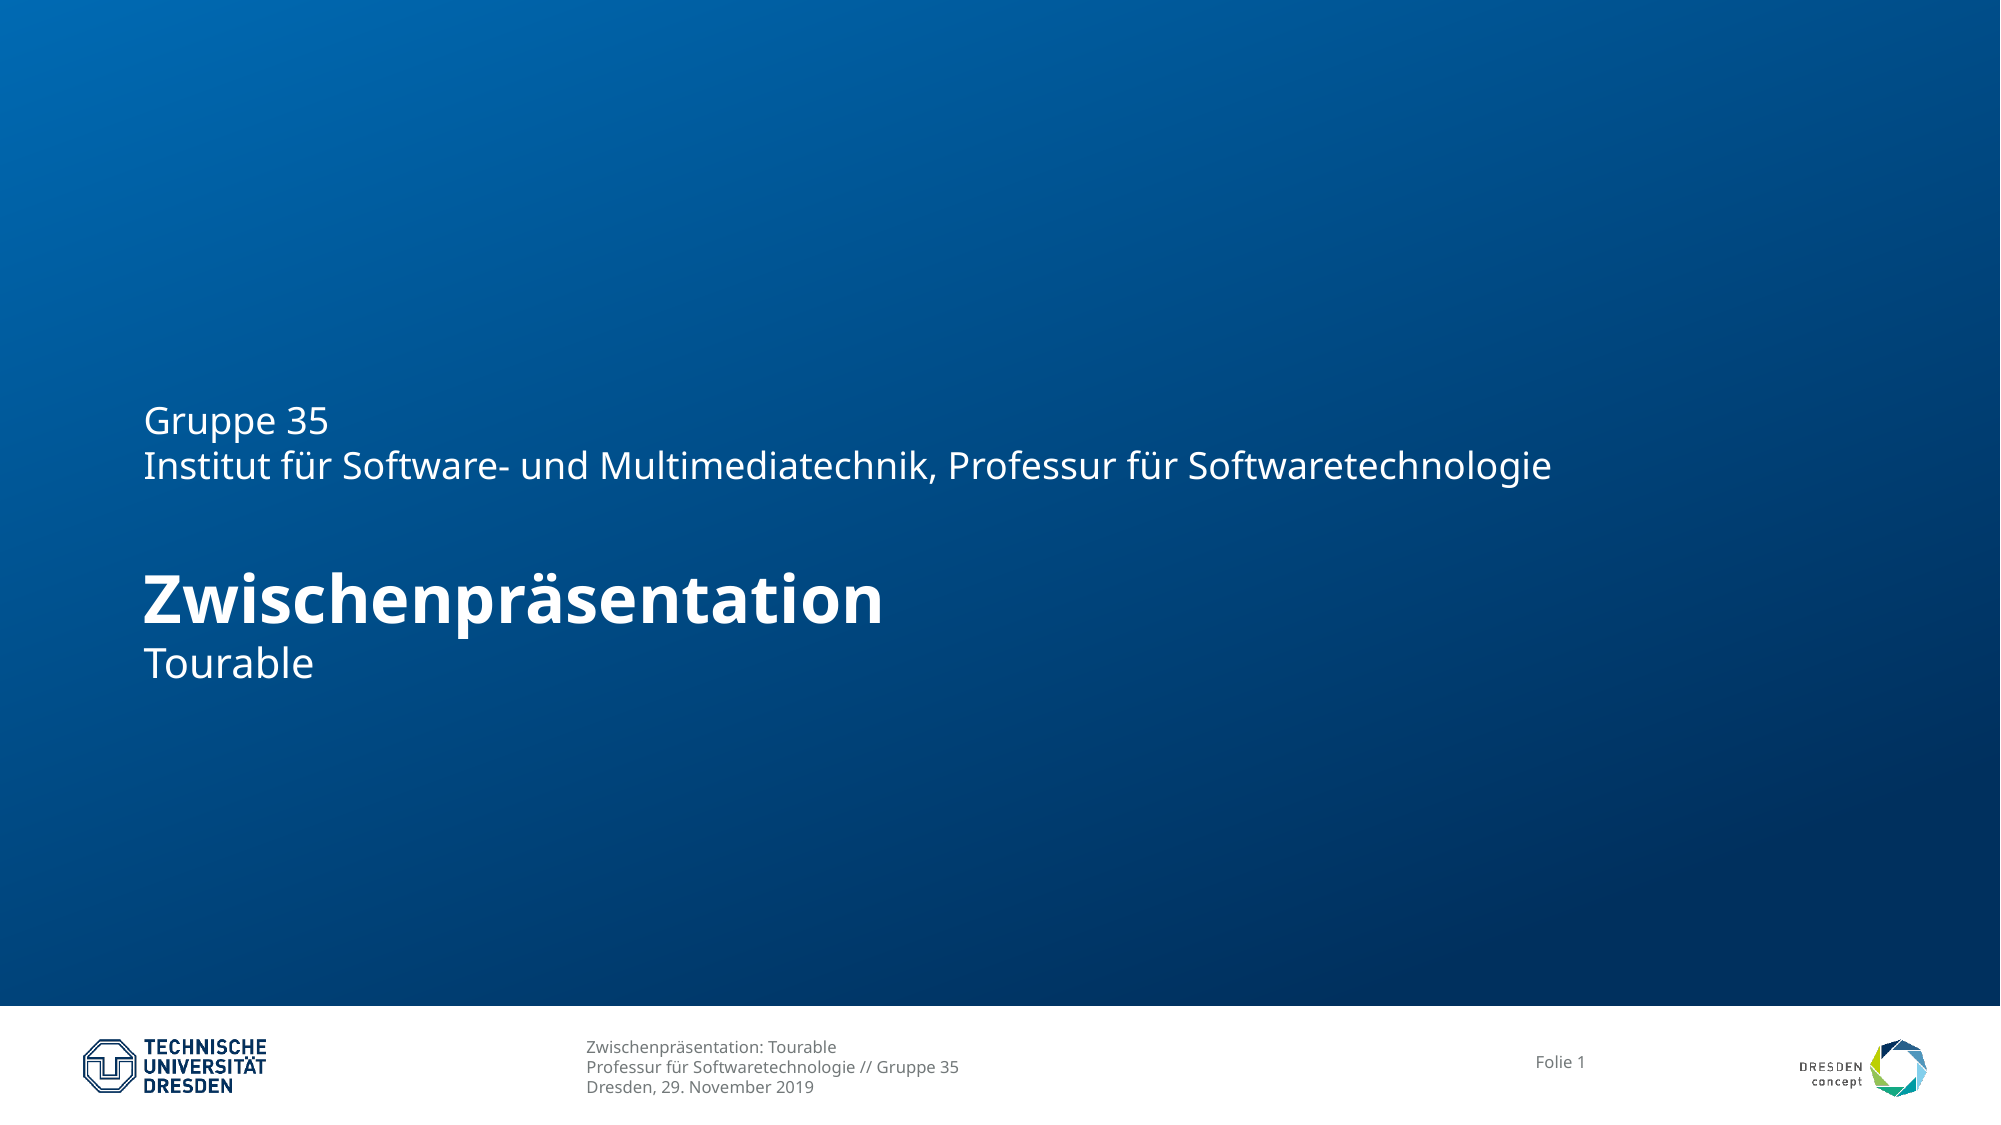

# Gruppe 35
Institut für Software- und Multimediatechnik, Professur für Softwaretechnologie
Zwischenpräsentation
Tourable